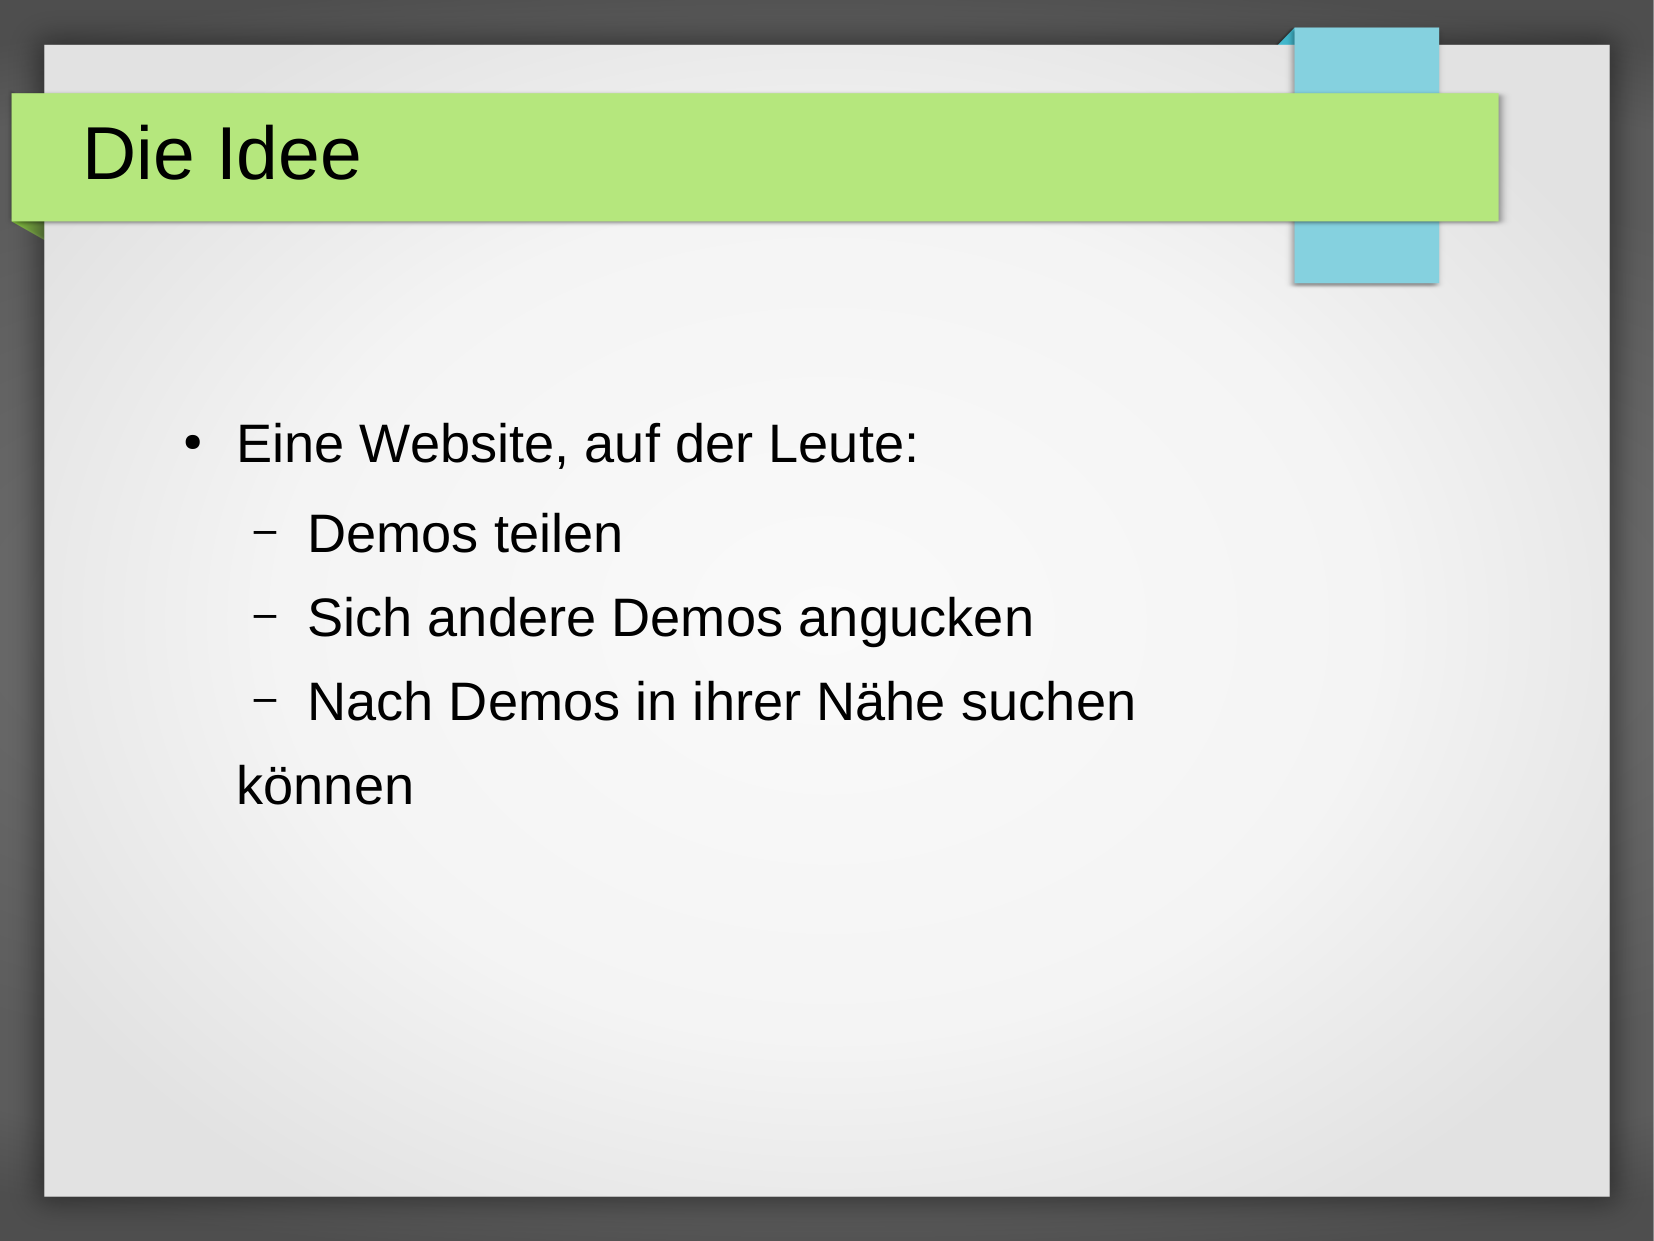

# Die Idee
Eine Website, auf der Leute:
Demos teilen
Sich andere Demos angucken
Nach Demos in ihrer Nähe suchen
können